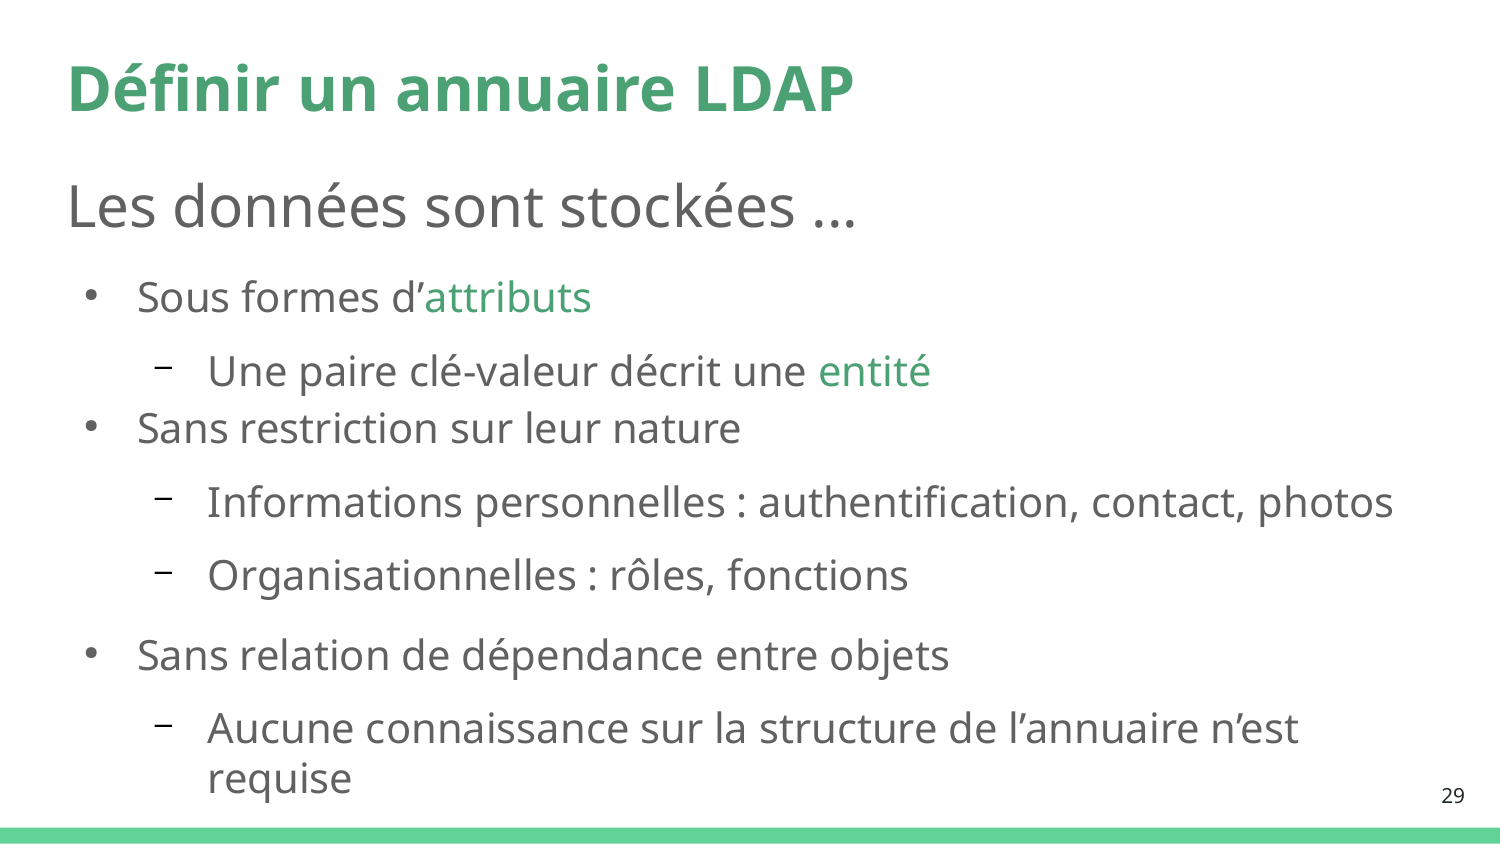

Définir un annuaire LDAP
# Les données sont stockées ...
Sous formes d’attributs
Une paire clé-valeur décrit une entité
Sans restriction sur leur nature
Informations personnelles : authentification, contact, photos
Organisationnelles : rôles, fonctions
Sans relation de dépendance entre objets
Aucune connaissance sur la structure de l’annuaire n’est requise